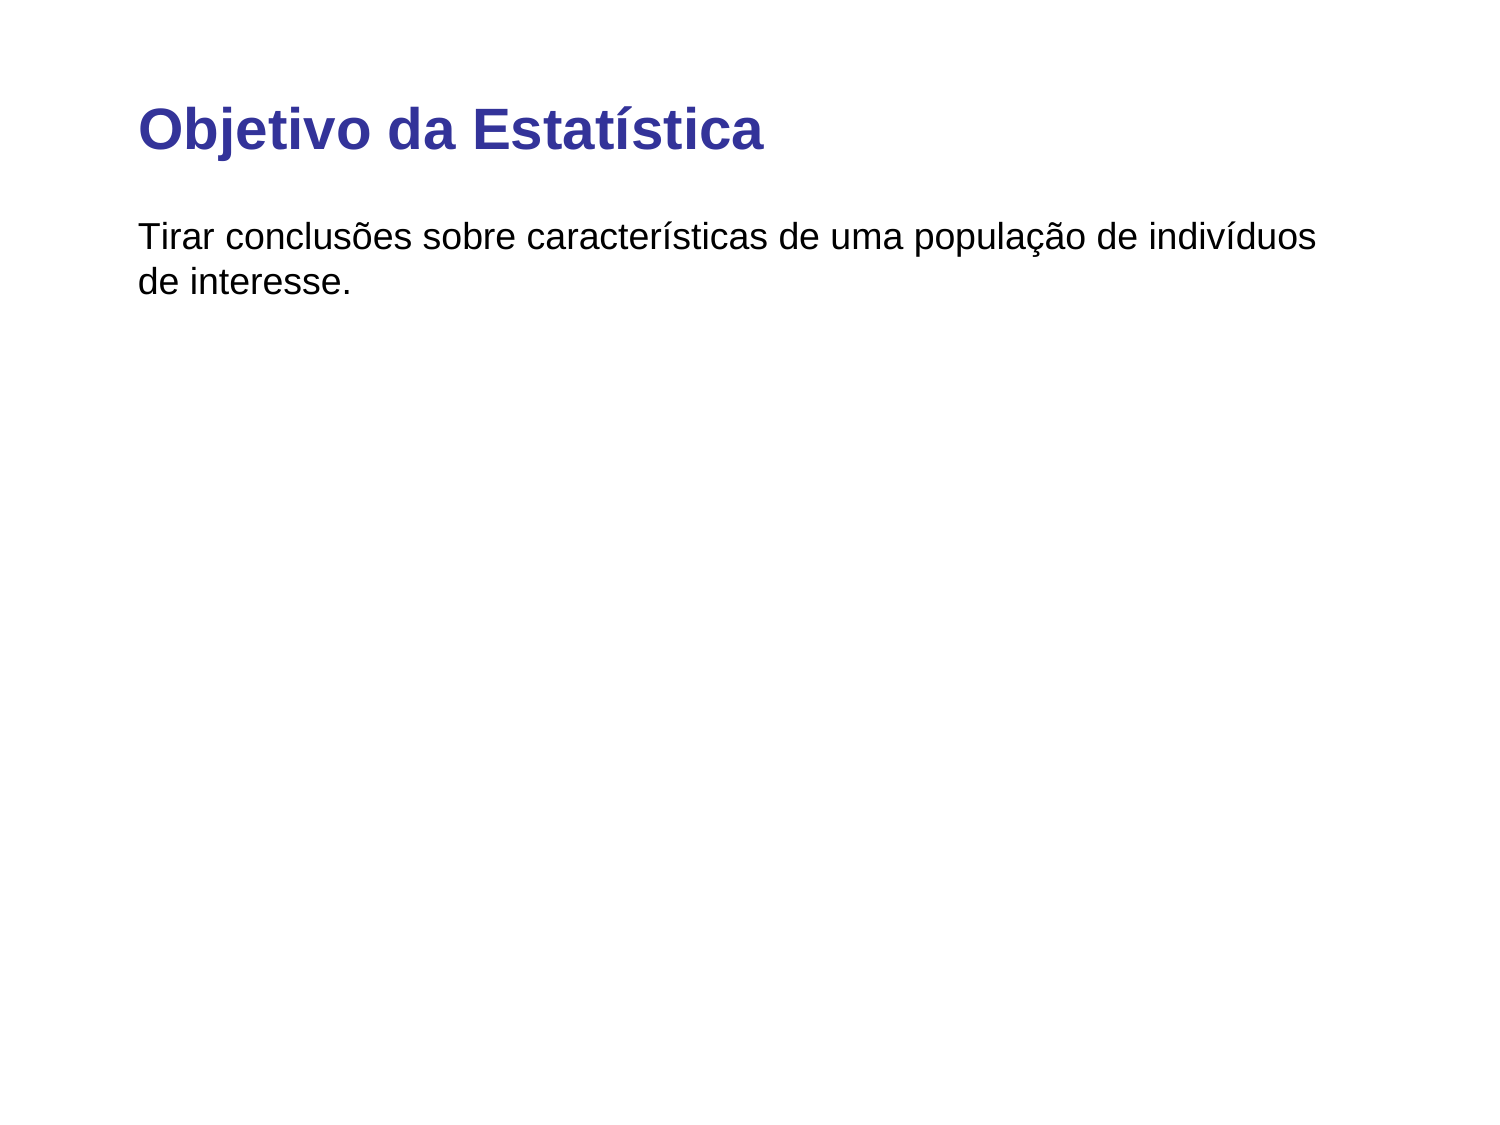

Objetivo da Estatística
Tirar conclusões sobre características de uma população de indivíduos de interesse.